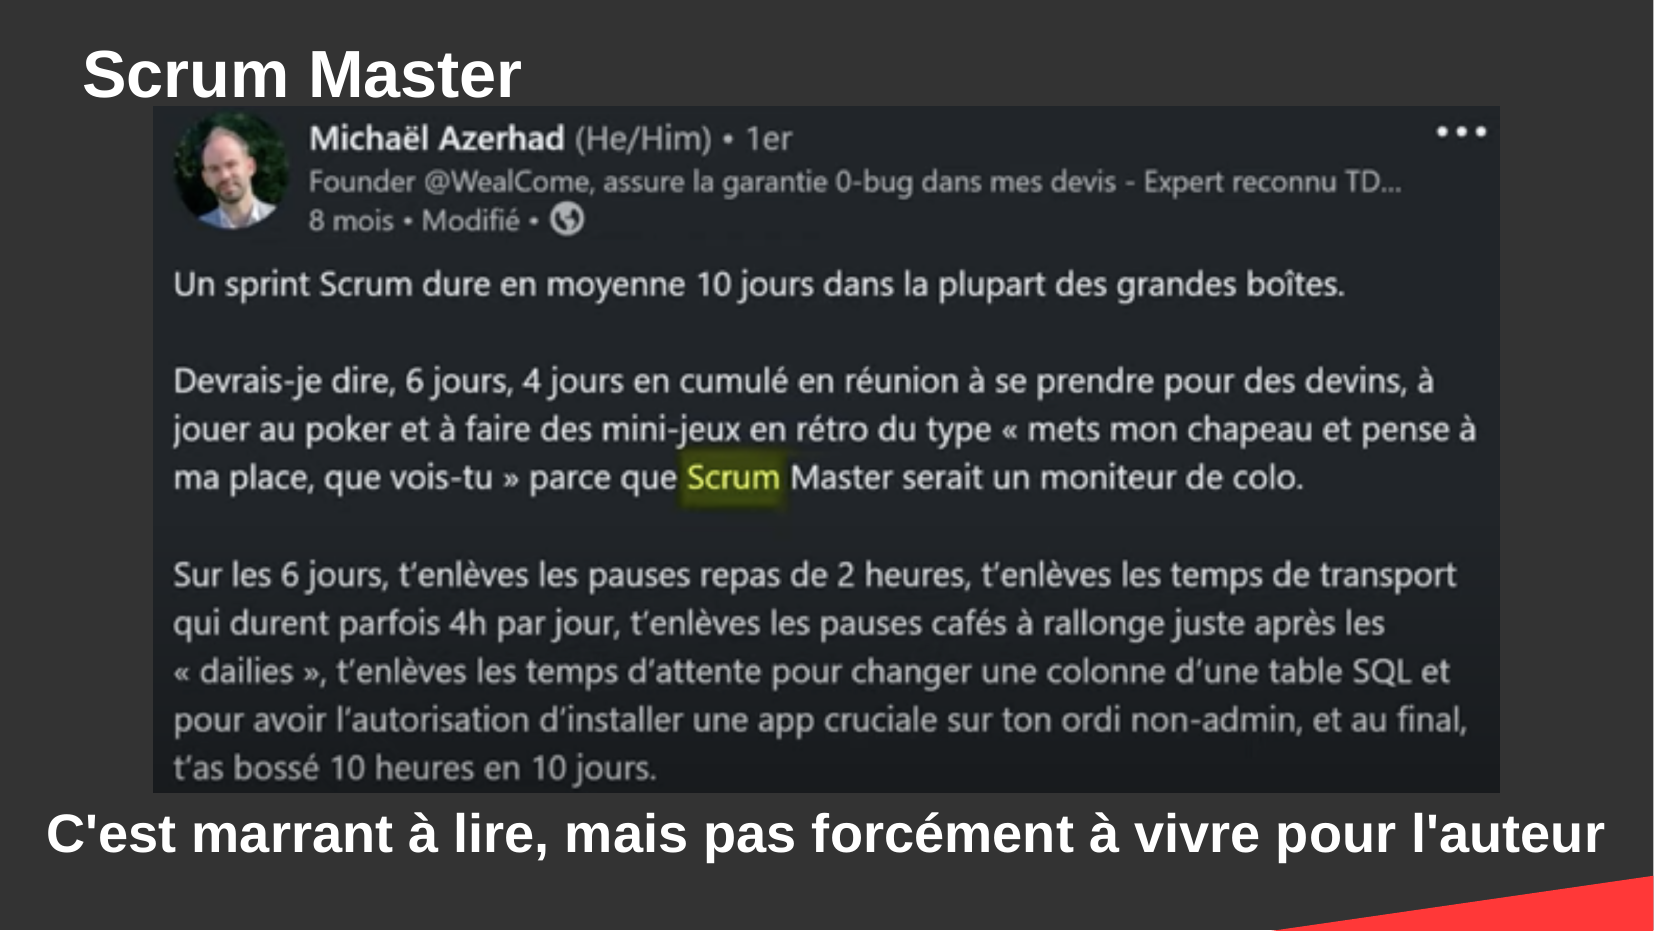

# Scrum Master
C'est marrant à lire, mais pas forcément à vivre pour l'auteur